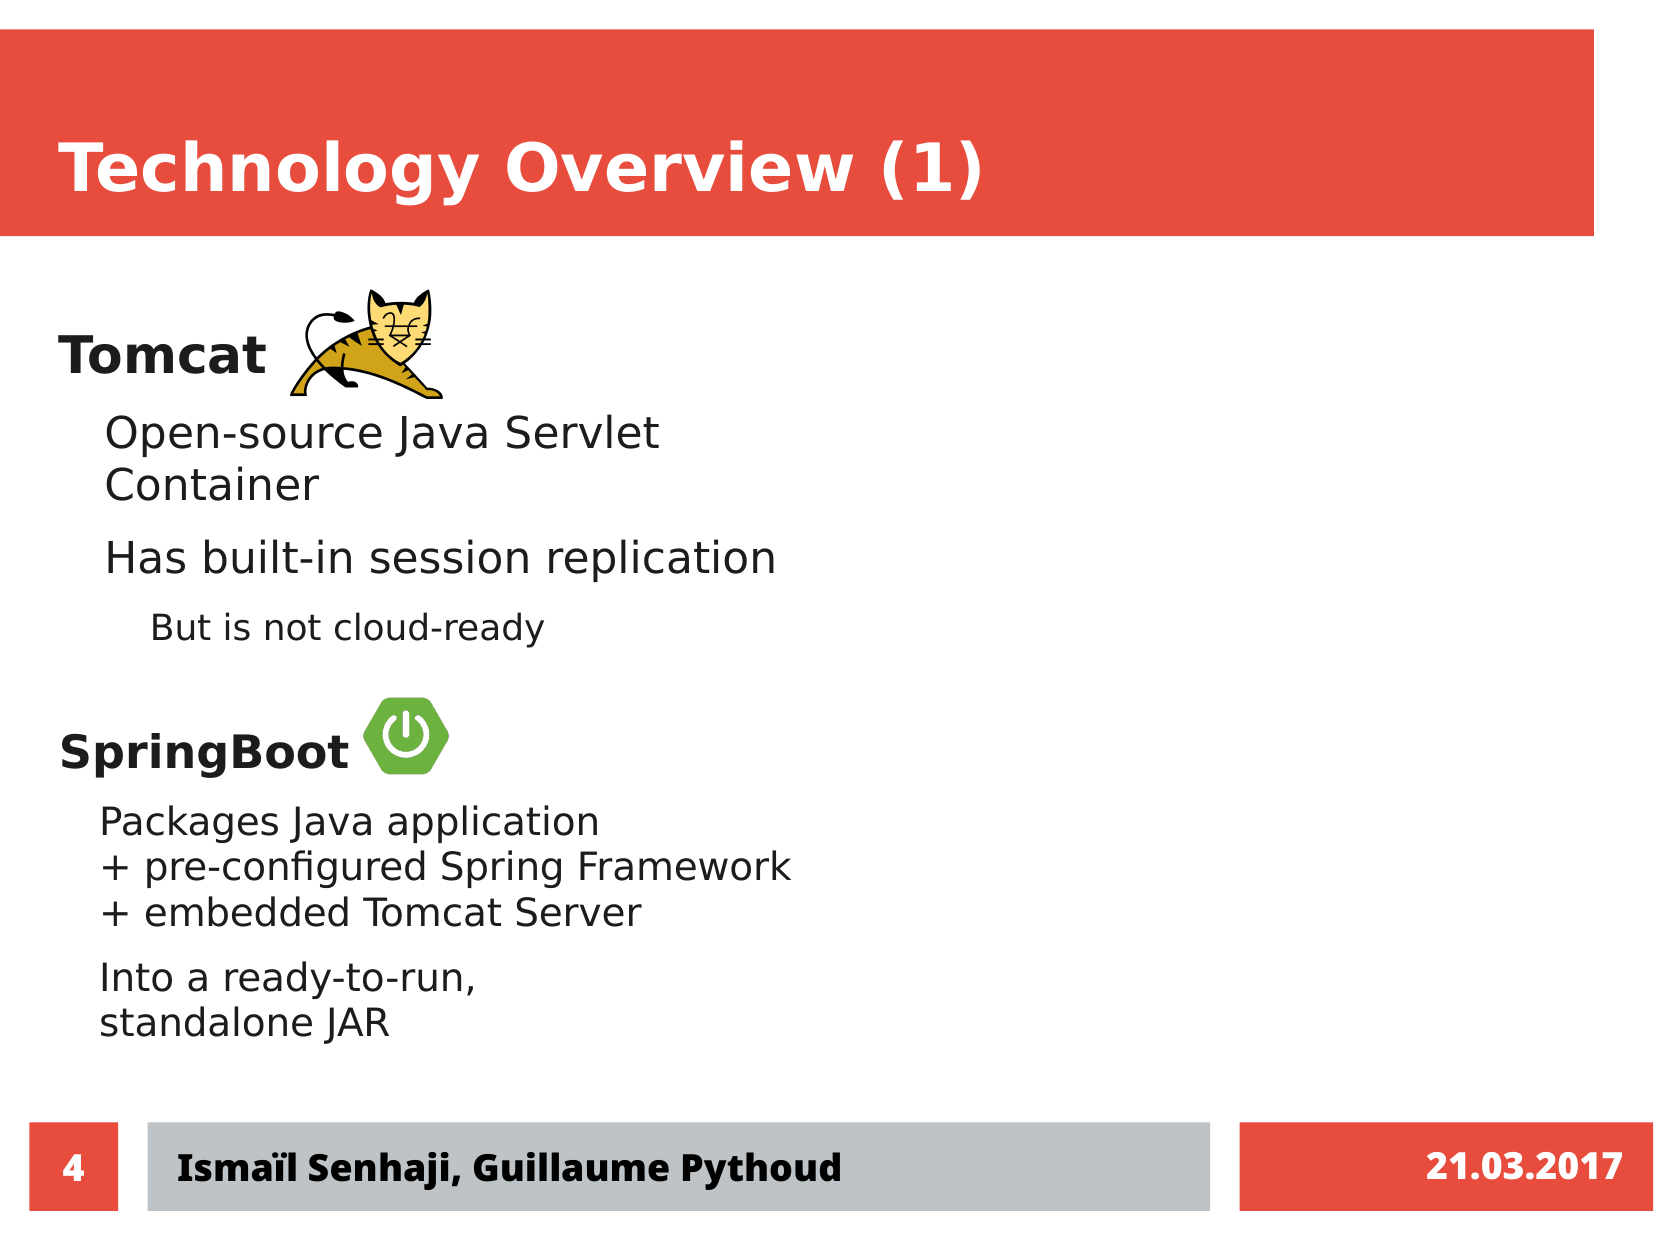

# Technology Overview (1)
Tomcat
Open-source Java Servlet Container
Has built-in session replication
But is not cloud-ready
SpringBoot
Packages Java application
+ pre-configured Spring Framework
+ embedded Tomcat Server
Into a ready-to-run,
standalone JAR
4
Ismaïl Senhaji, Guillaume Pythoud
21.03.2017